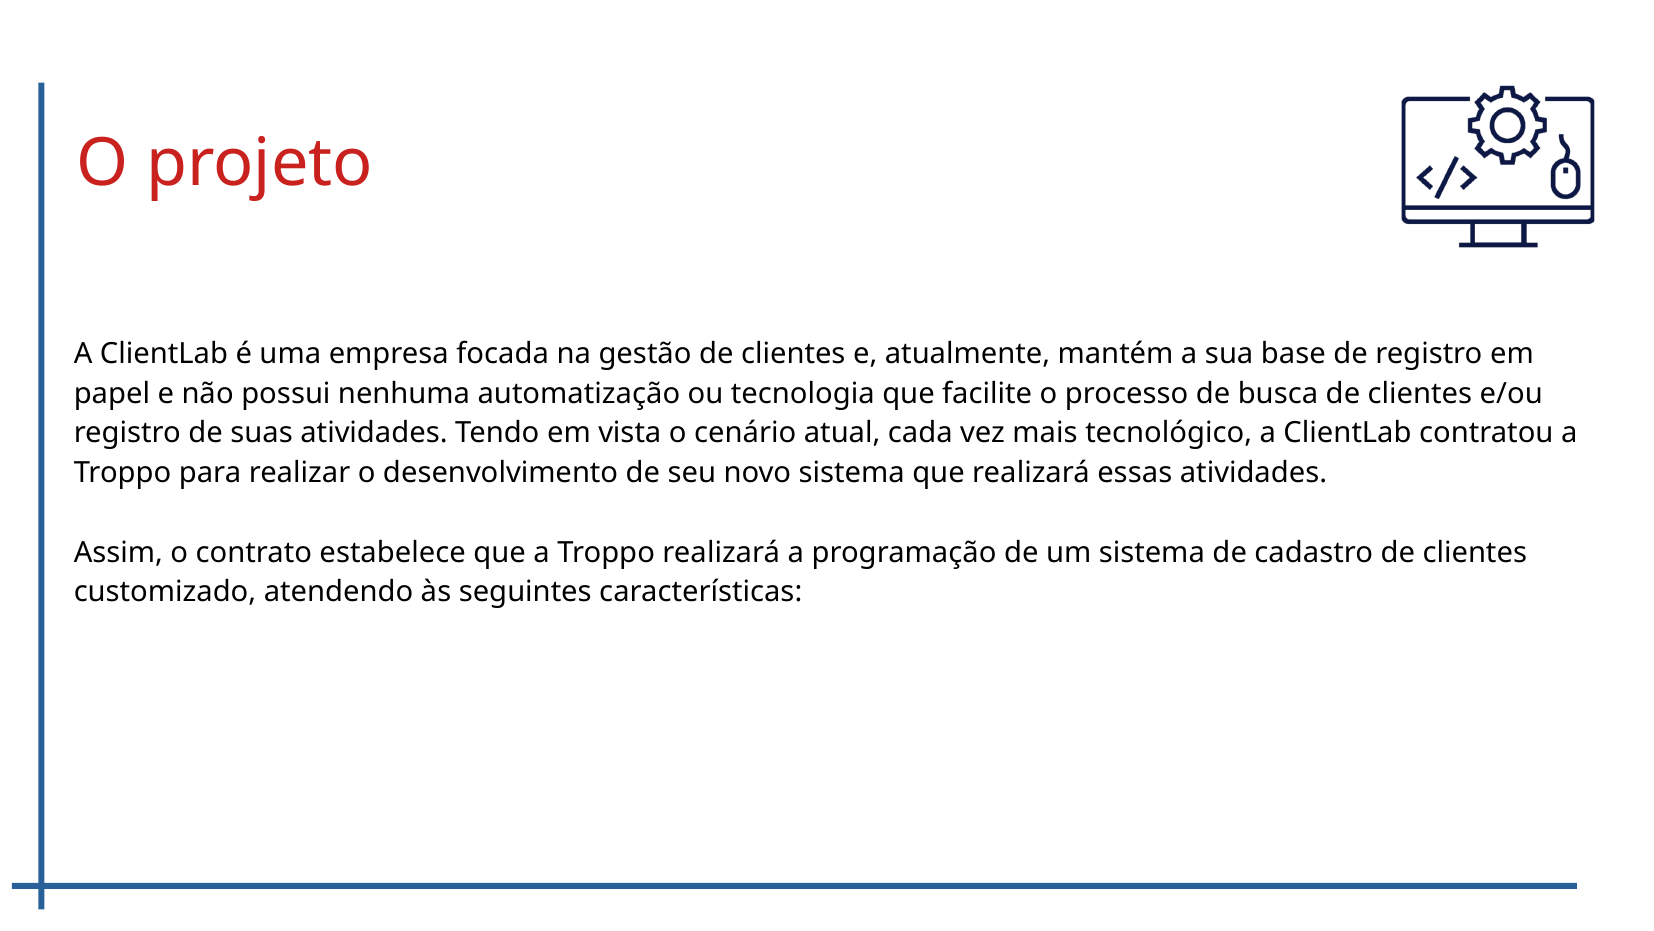

# O projeto
A ClientLab é uma empresa focada na gestão de clientes e, atualmente, mantém a sua base de registro em papel e não possui nenhuma automatização ou tecnologia que facilite o processo de busca de clientes e/ou registro de suas atividades. Tendo em vista o cenário atual, cada vez mais tecnológico, a ClientLab contratou a Troppo para realizar o desenvolvimento de seu novo sistema que realizará essas atividades.
Assim, o contrato estabelece que a Troppo realizará a programação de um sistema de cadastro de clientes customizado, atendendo às seguintes características: